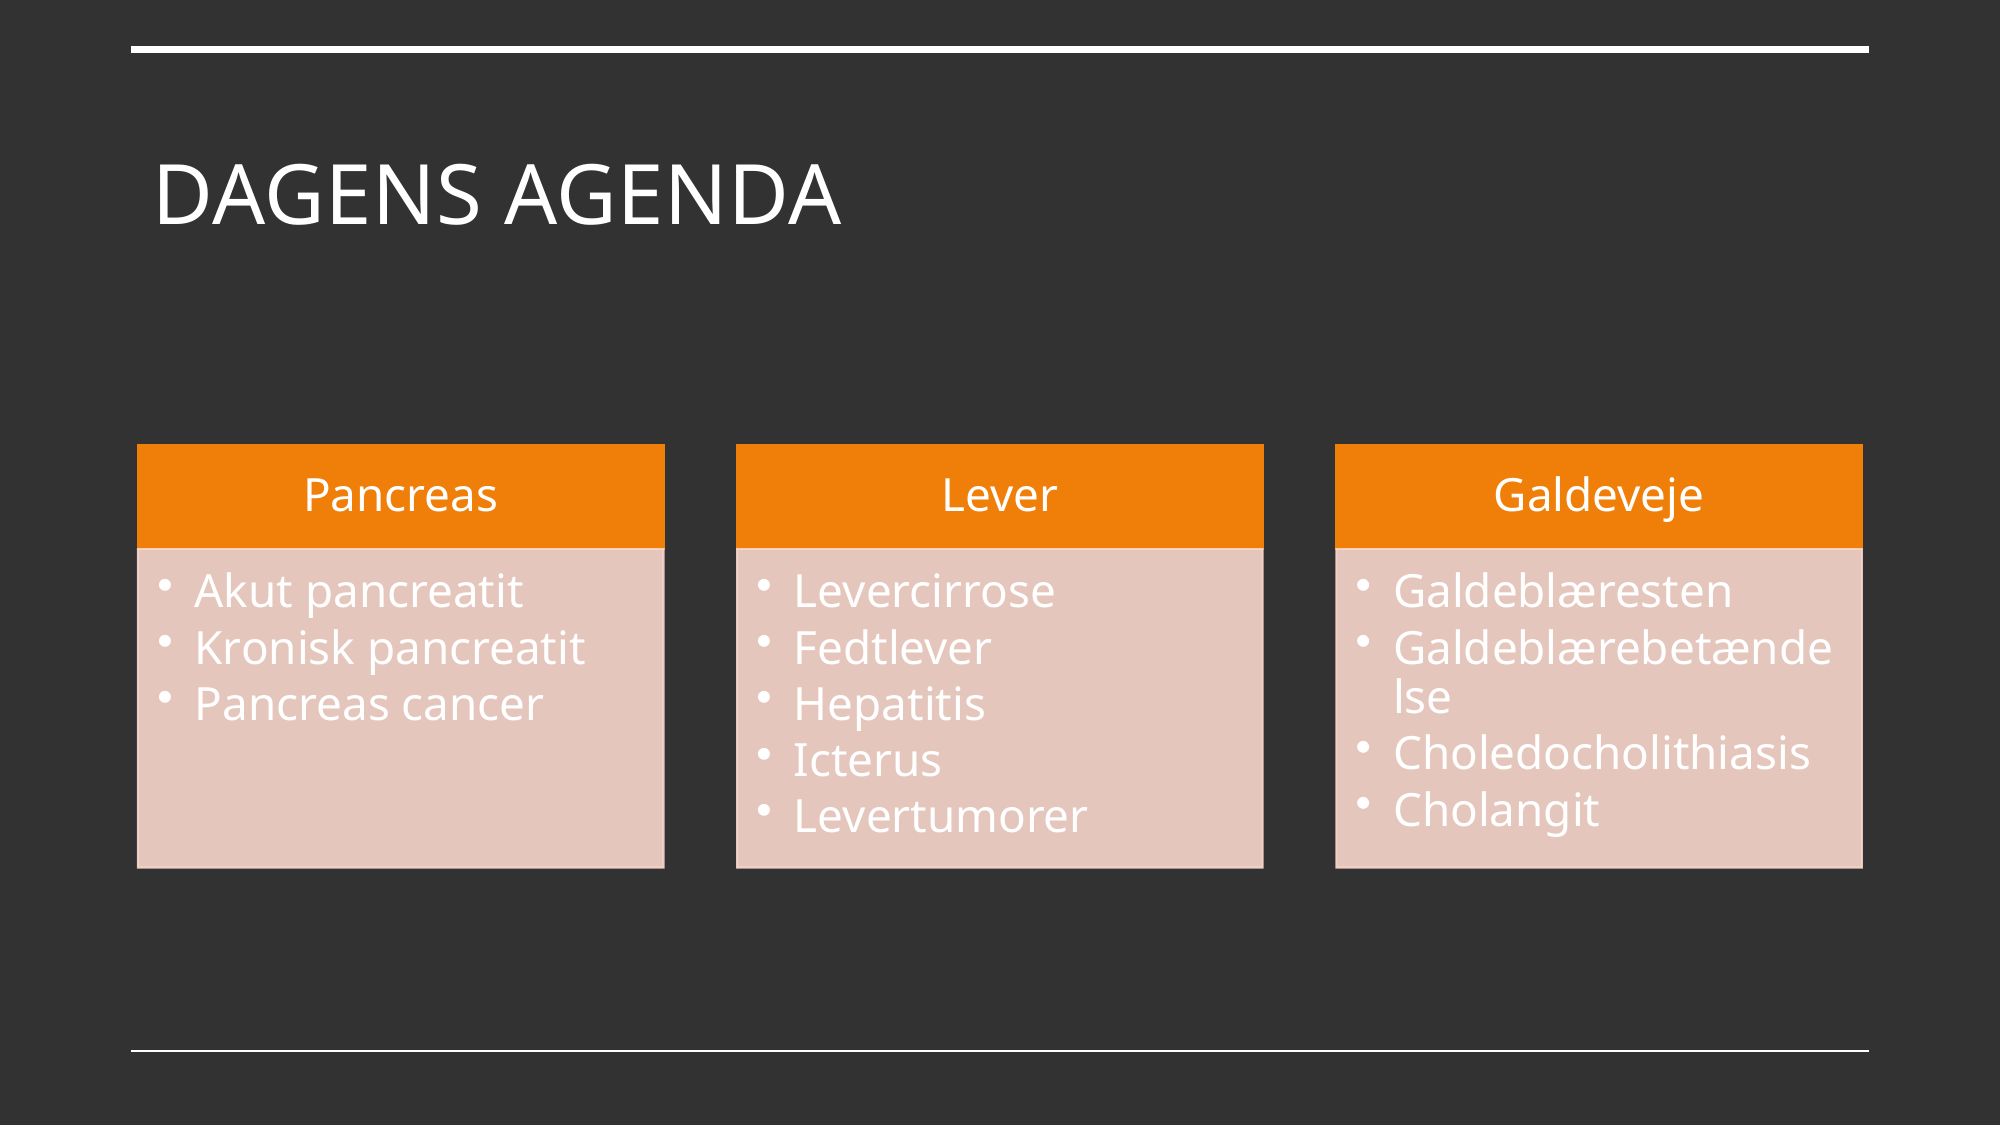

# Dagens agenda
Pancreas
Lever
Galdeveje
Akut pancreatit
Kronisk pancreatit
Pancreas cancer
Levercirrose
Fedtlever
Hepatitis
Icterus
Levertumorer
Galdeblæresten
Galdeblærebetændelse
Choledocholithiasis
Cholangit